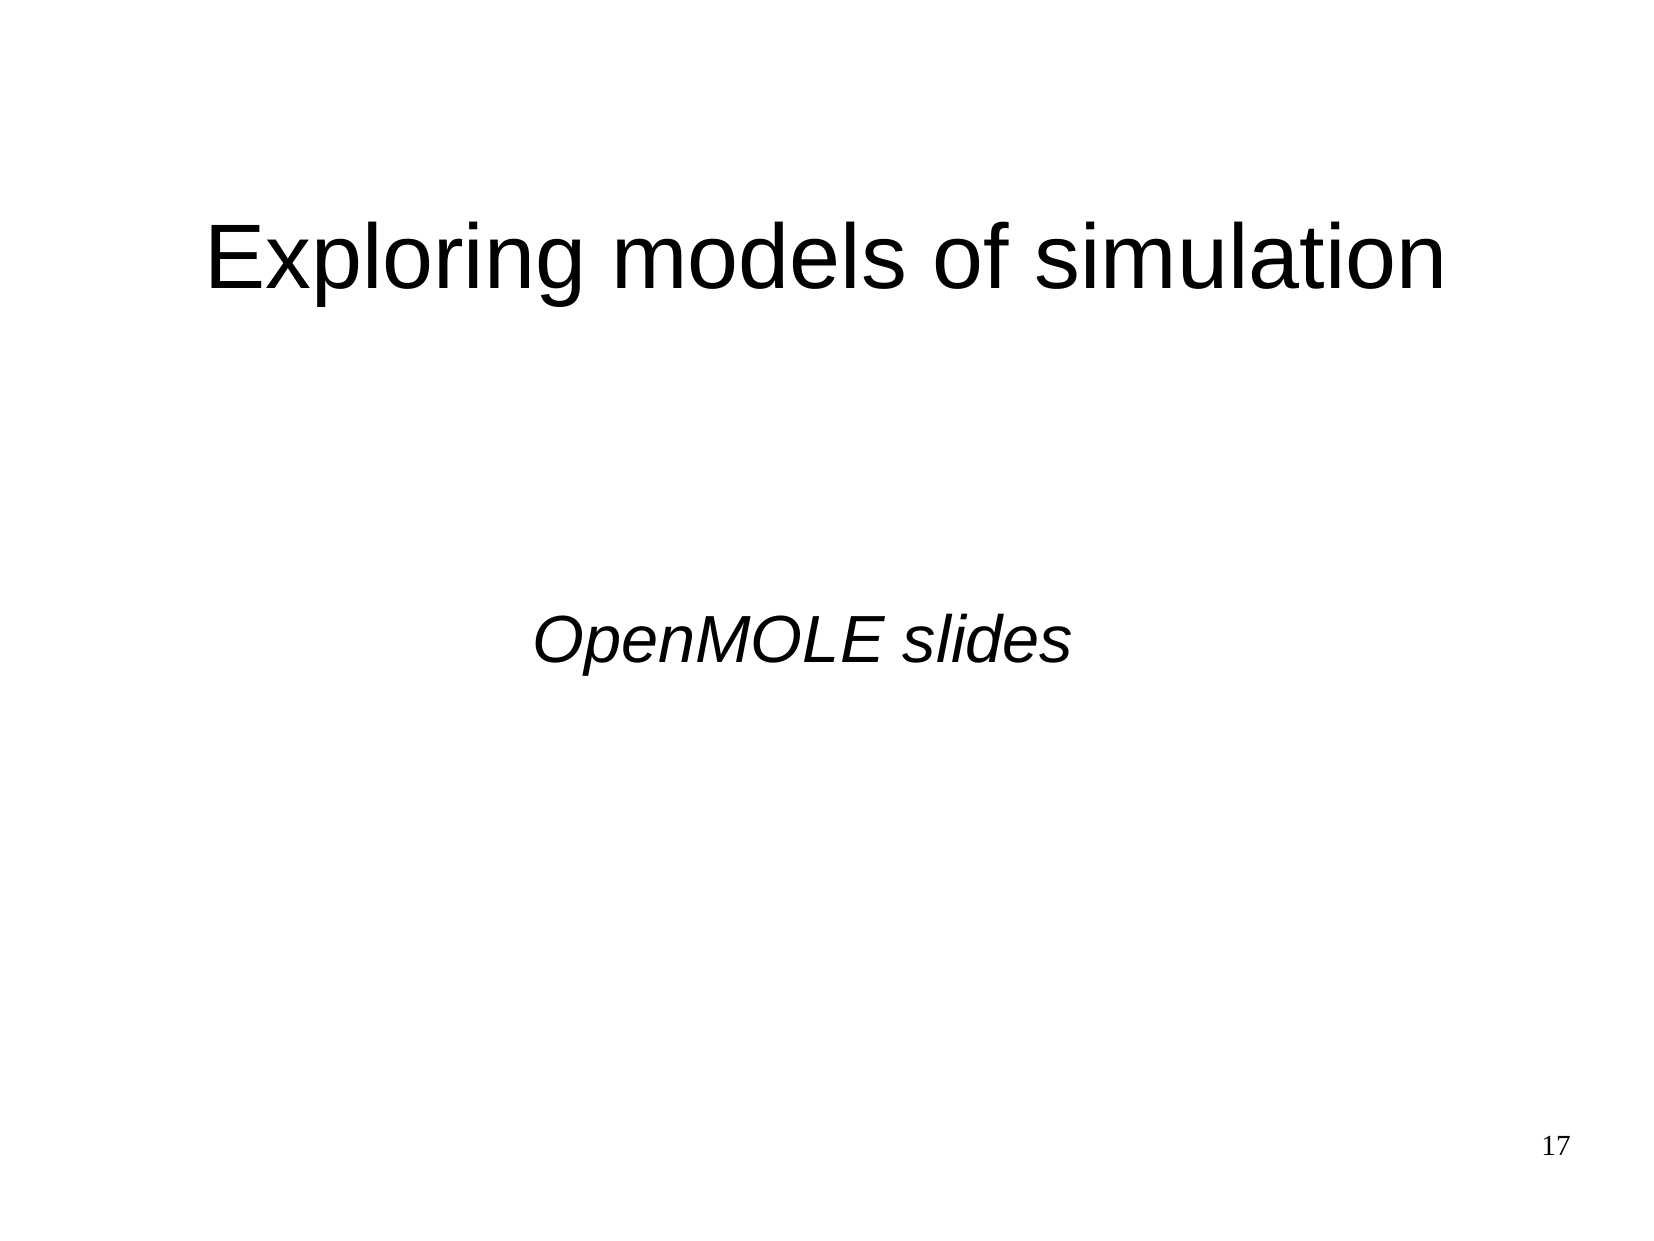

# Exploring models of simulation
OpenMOLE slides
17